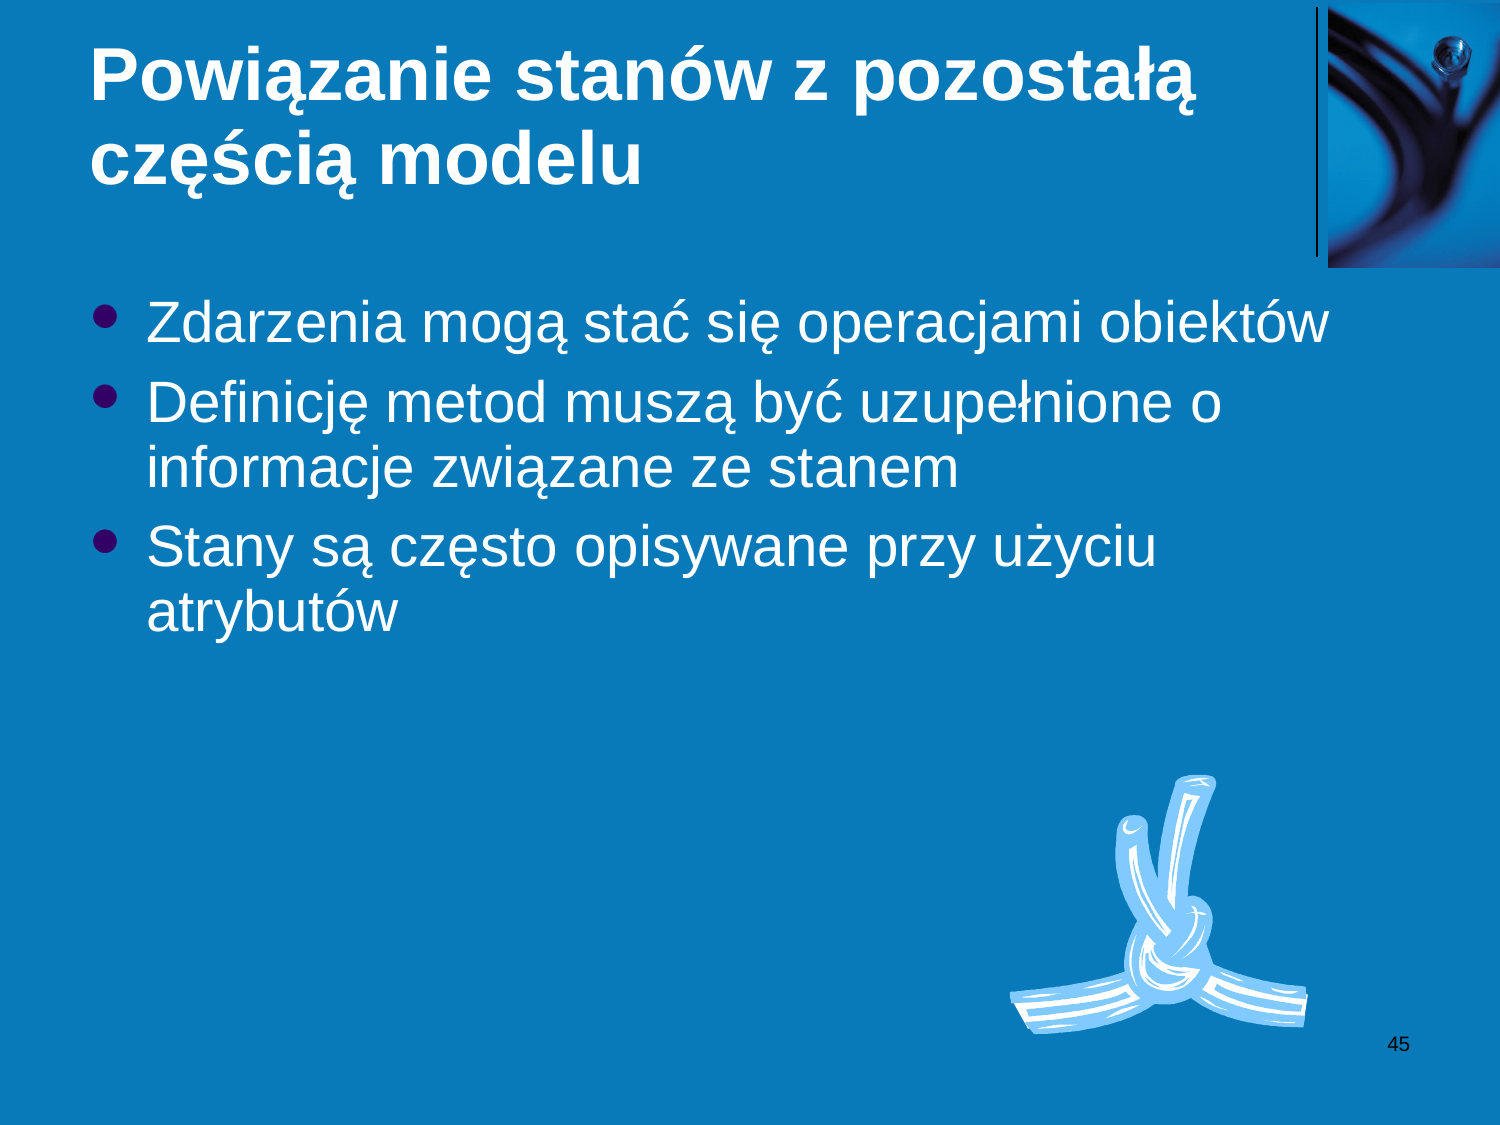

# Powiązanie stanów z pozostałą częścią modelu
Zdarzenia mogą stać się operacjami obiektów
Definicję metod muszą być uzupełnione o informacje związane ze stanem
Stany są często opisywane przy użyciu atrybutów
45